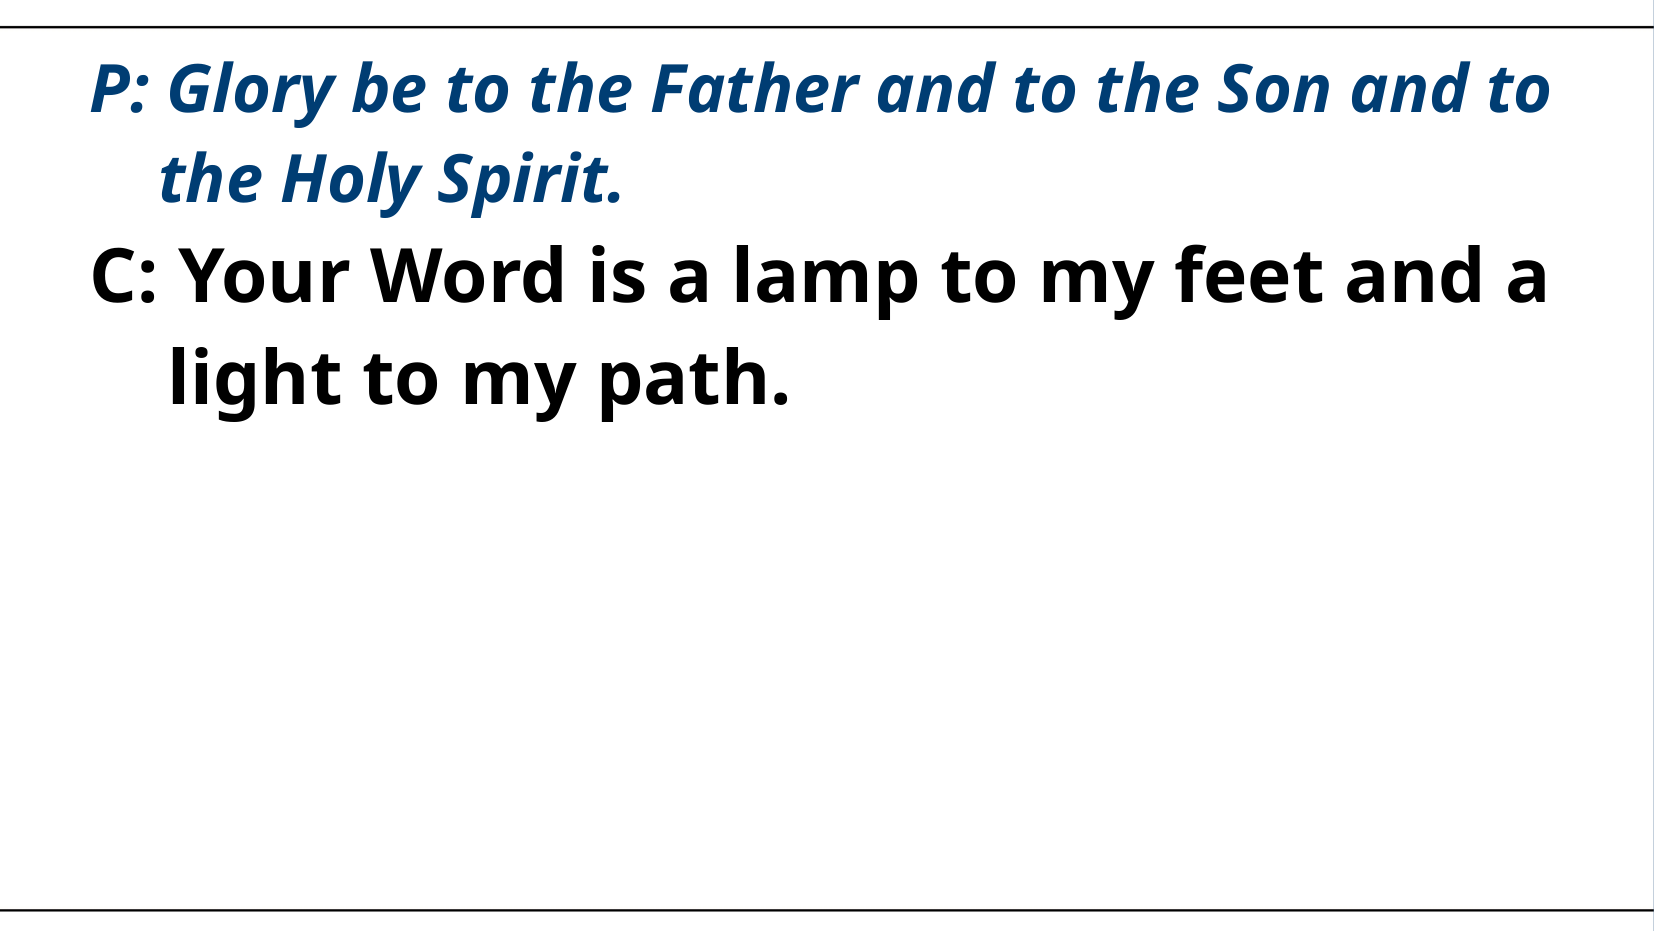

P: Glory be to the Father and to the Son and to
 the Holy Spirit.
C: Your Word is a lamp to my feet and a
 light to my path.